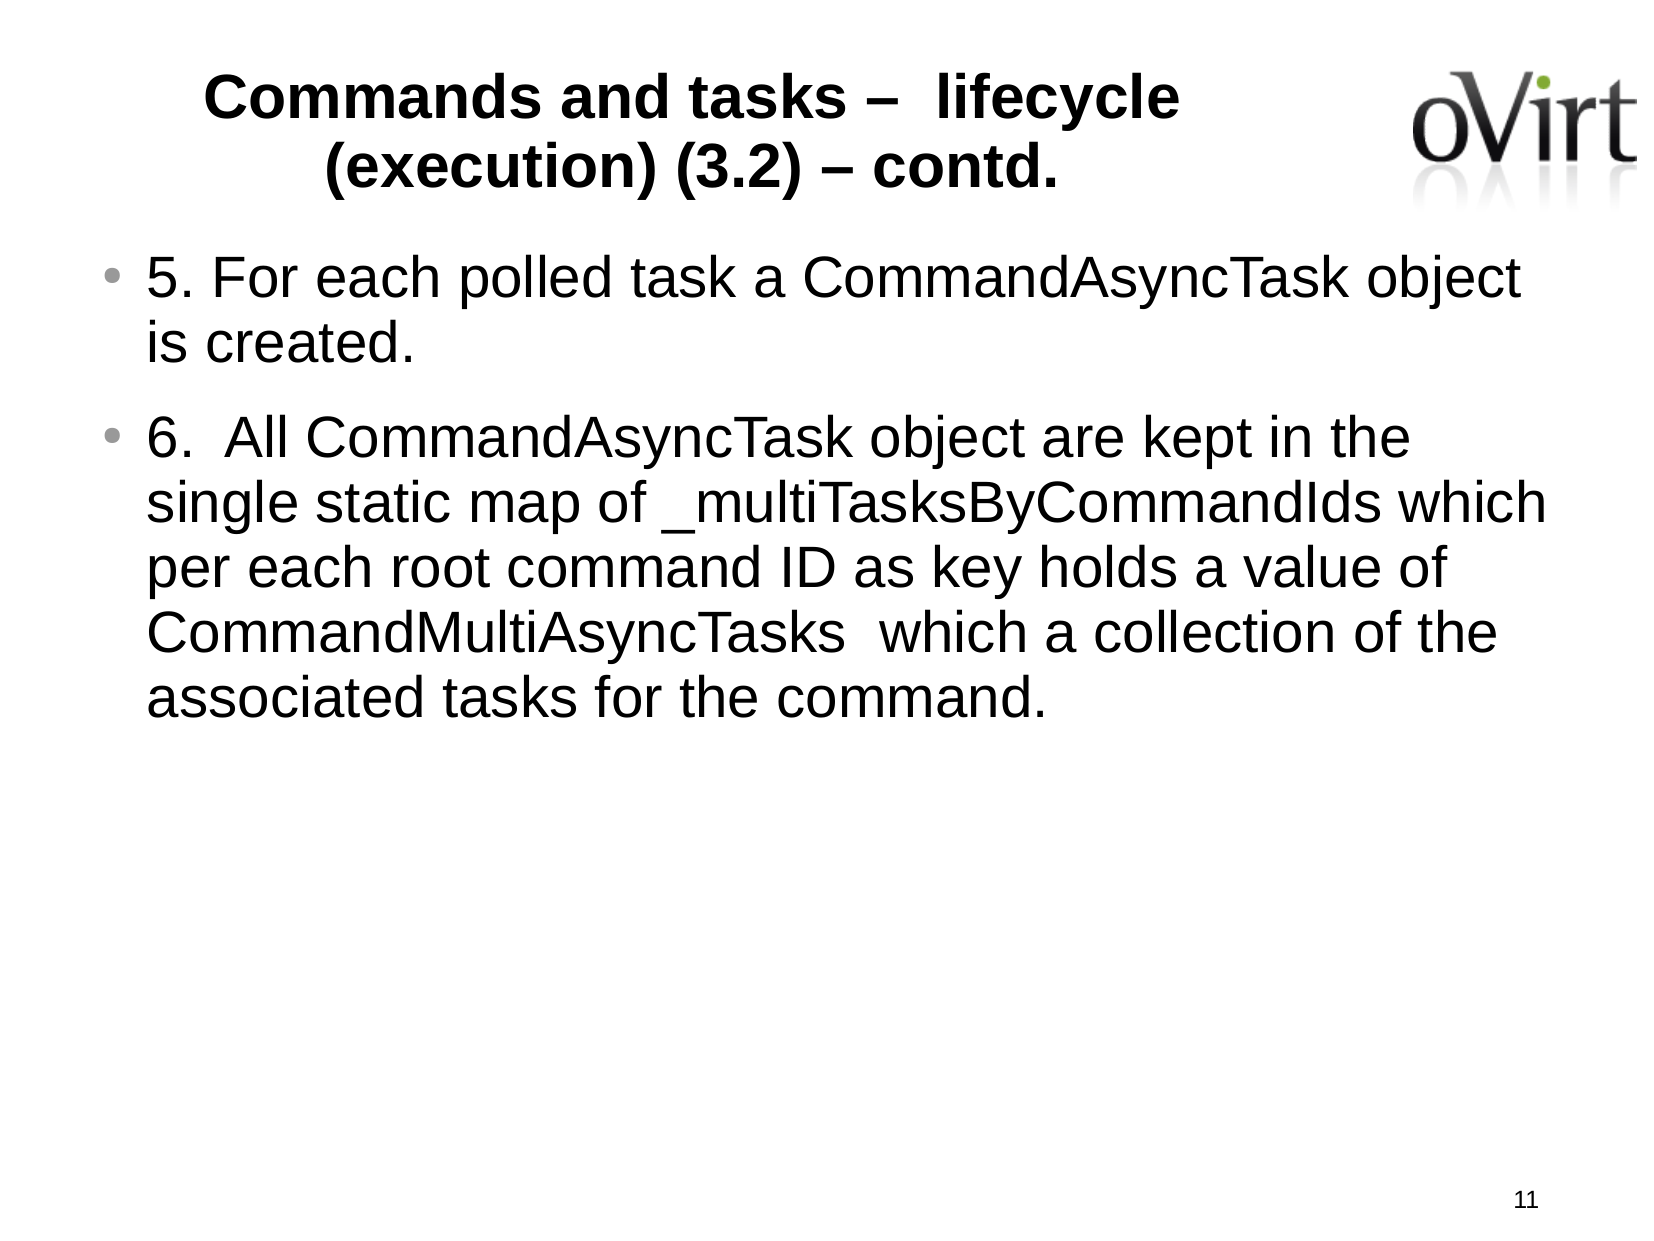

# Commands and tasks – lifecycle (execution) (3.2) – contd.
5. For each polled task a CommandAsyncTask object is created.
6. All CommandAsyncTask object are kept in the single static map of _multiTasksByCommandIds which per each root command ID as key holds a value of CommandMultiAsyncTasks which a collection of the associated tasks for the command.